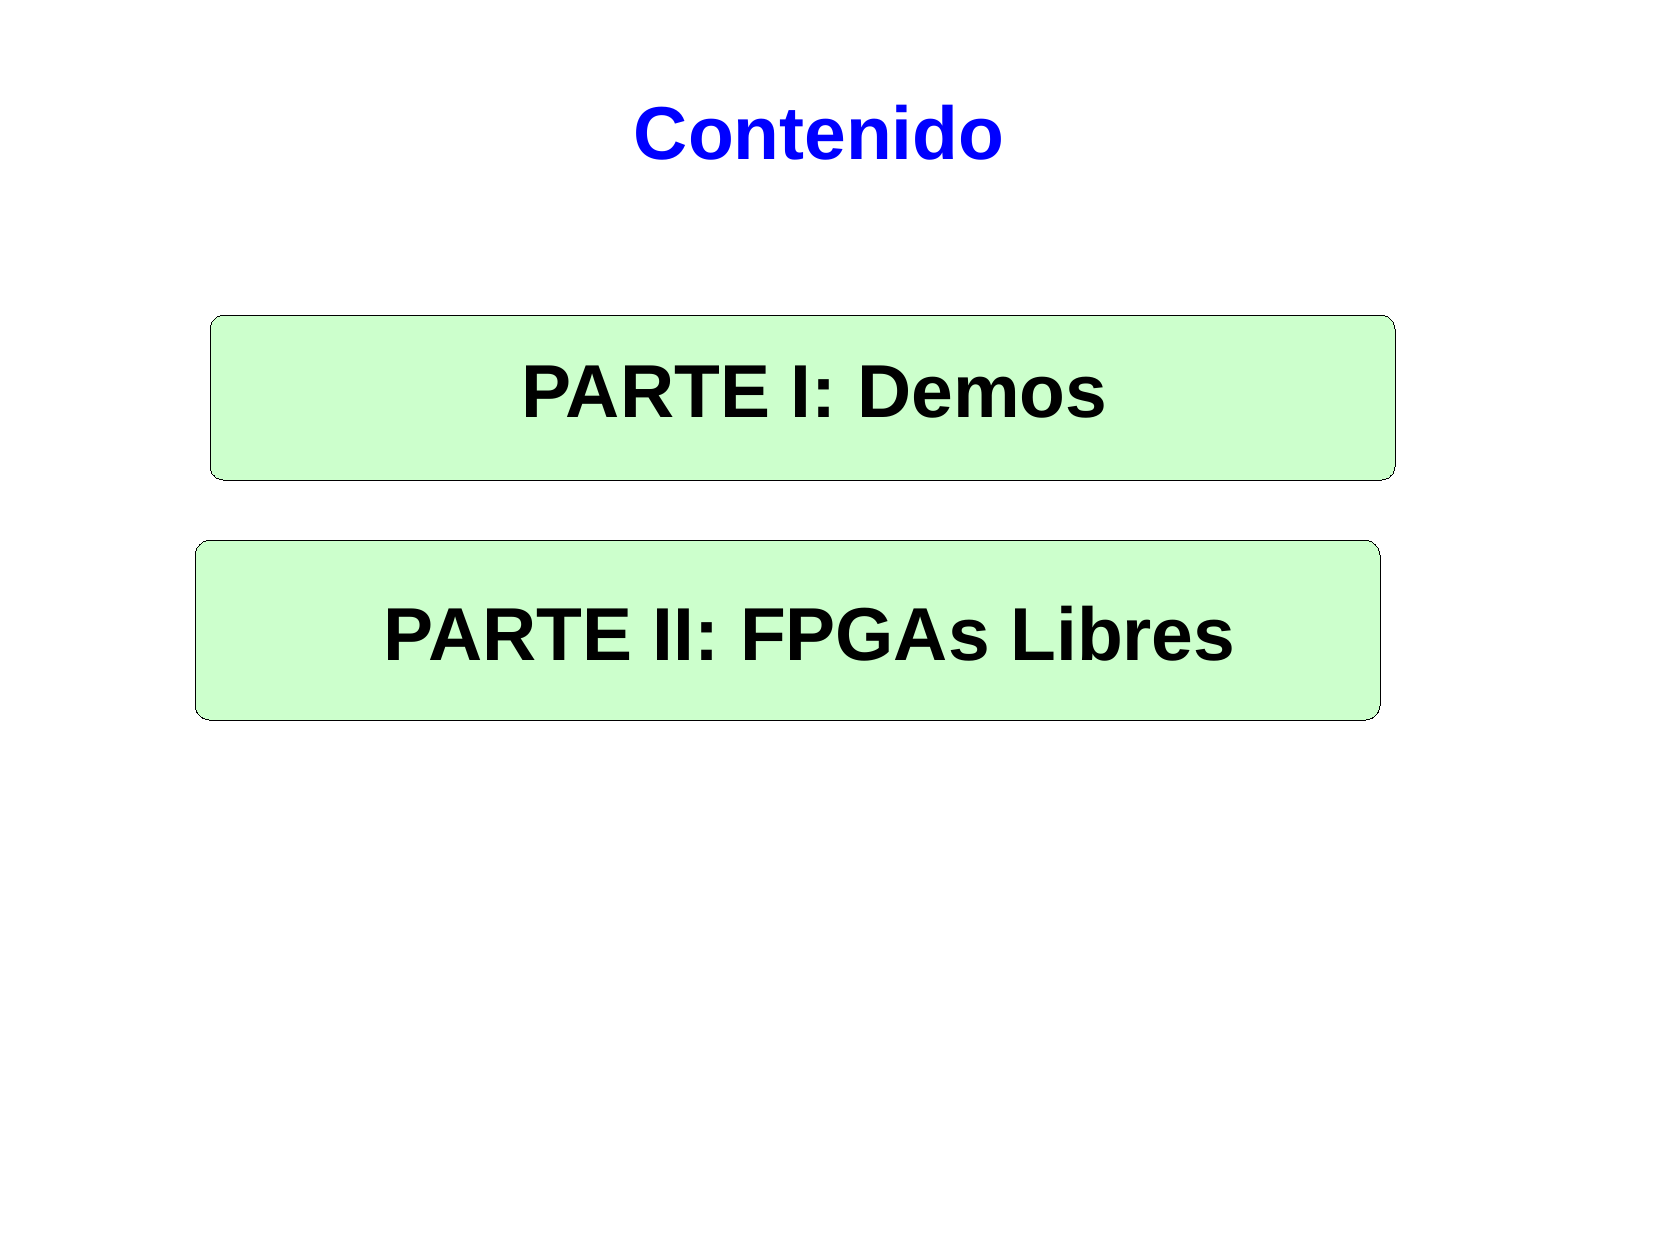

# Contenido
PARTE I: Demos
PARTE II: FPGAs Libres